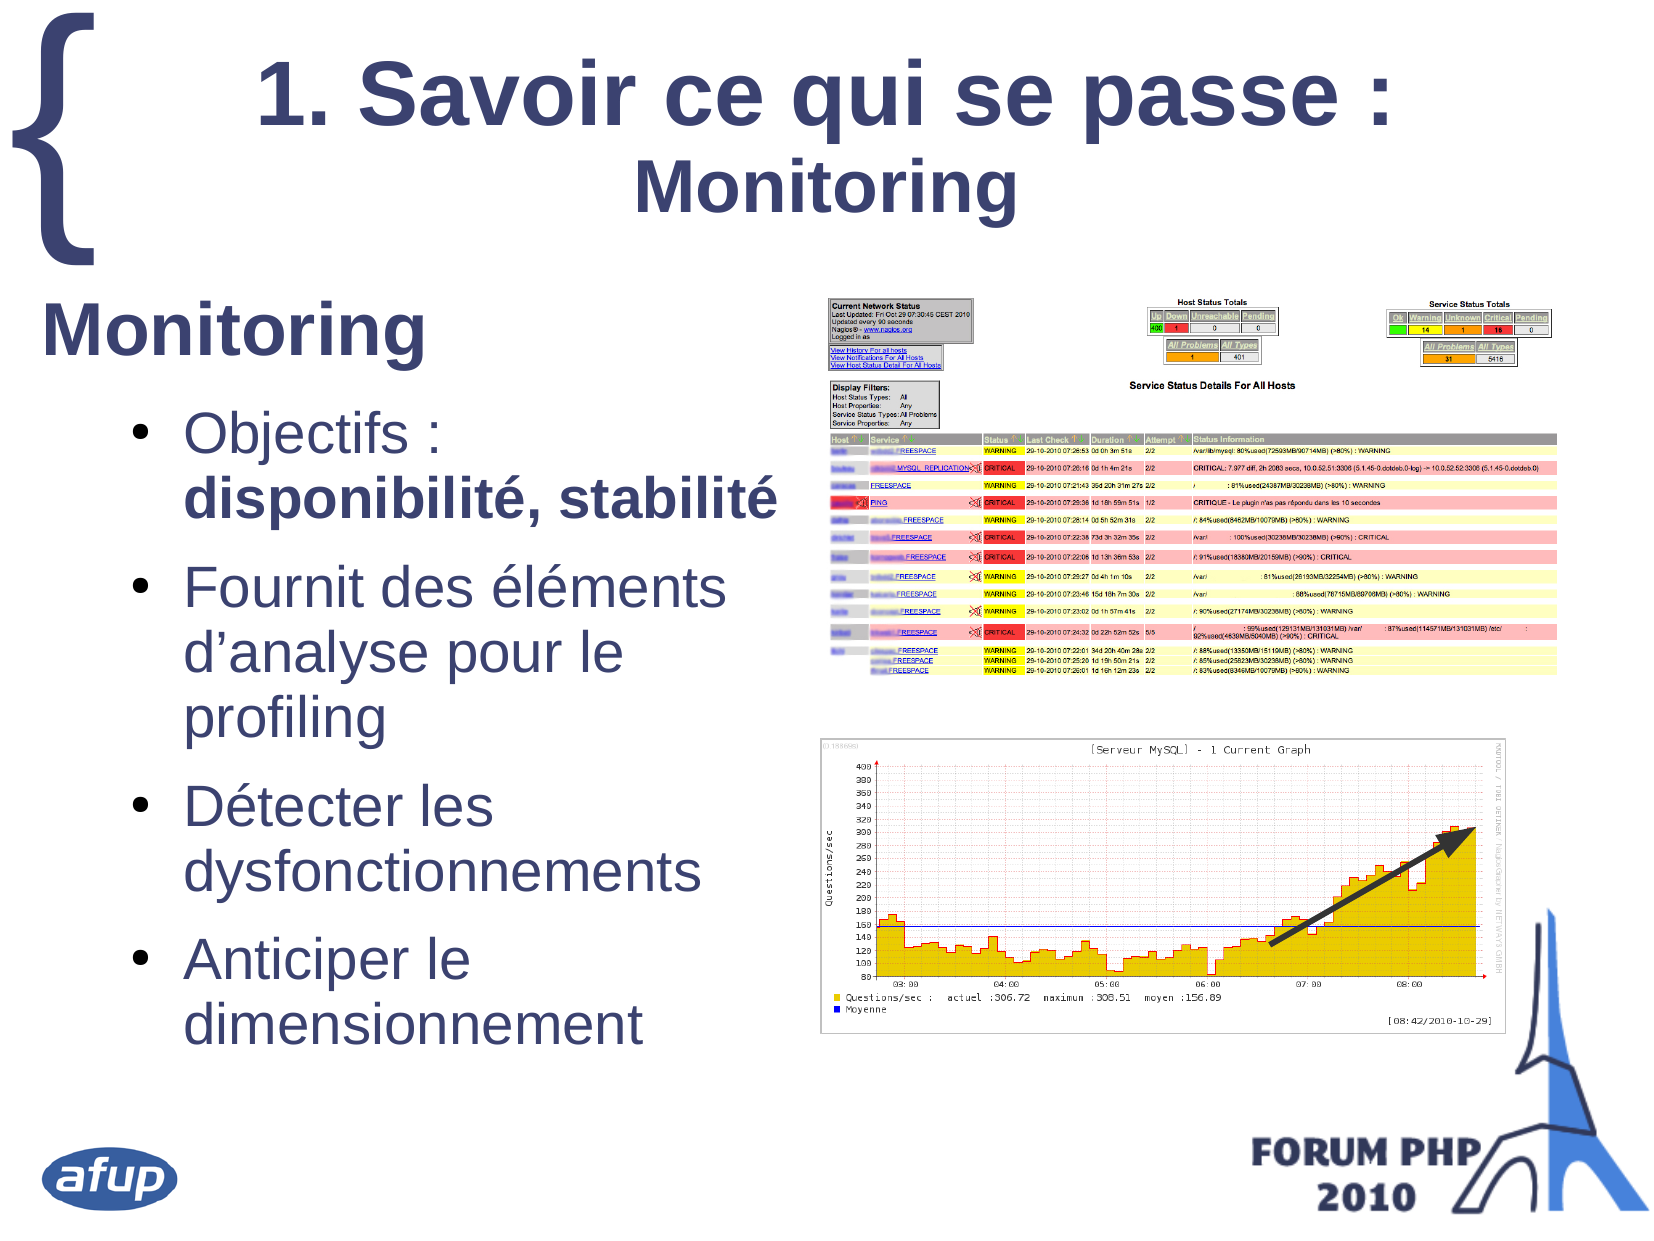

# 1. Savoir ce qui se passe : Monitoring
Monitoring
Objectifs : disponibilité, stabilité
Fournit des éléments d’analyse pour le profiling
Détecter les dysfonctionnements
Anticiper le dimensionnement